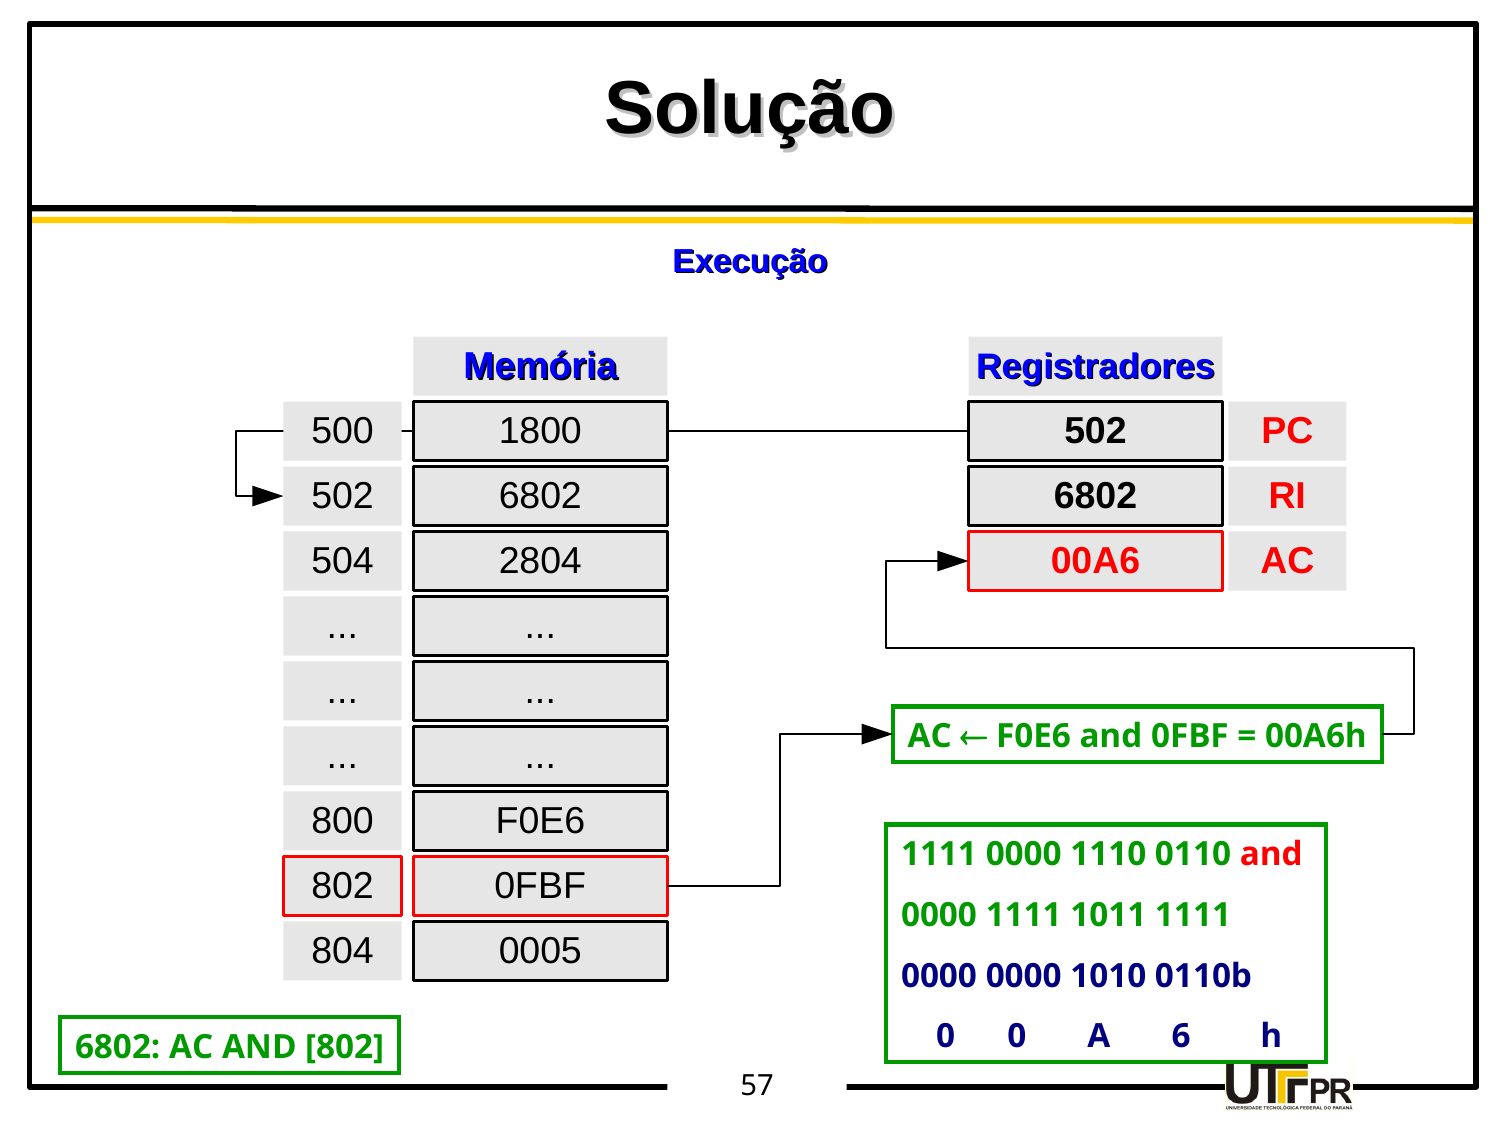

# Solução
Execução
Memória
Registradores
500
1800
502
PC
502
6802
6802
RI
504
2804
00A6
AC
...
...
...
...
AC  F0E6 and 0FBF = 00A6h
...
...
800
F0E6
1111 0000 1110 0110 and
0000 1111 1011 1111
0000 0000 1010 0110b
 0 0 A 6 h
802
0FBF
804
0005
6802: AC AND [802]
1111 0000 1110 0110 and
0000 1111 1011 1111
0000 0000 1010 0110
 0 0 A 6